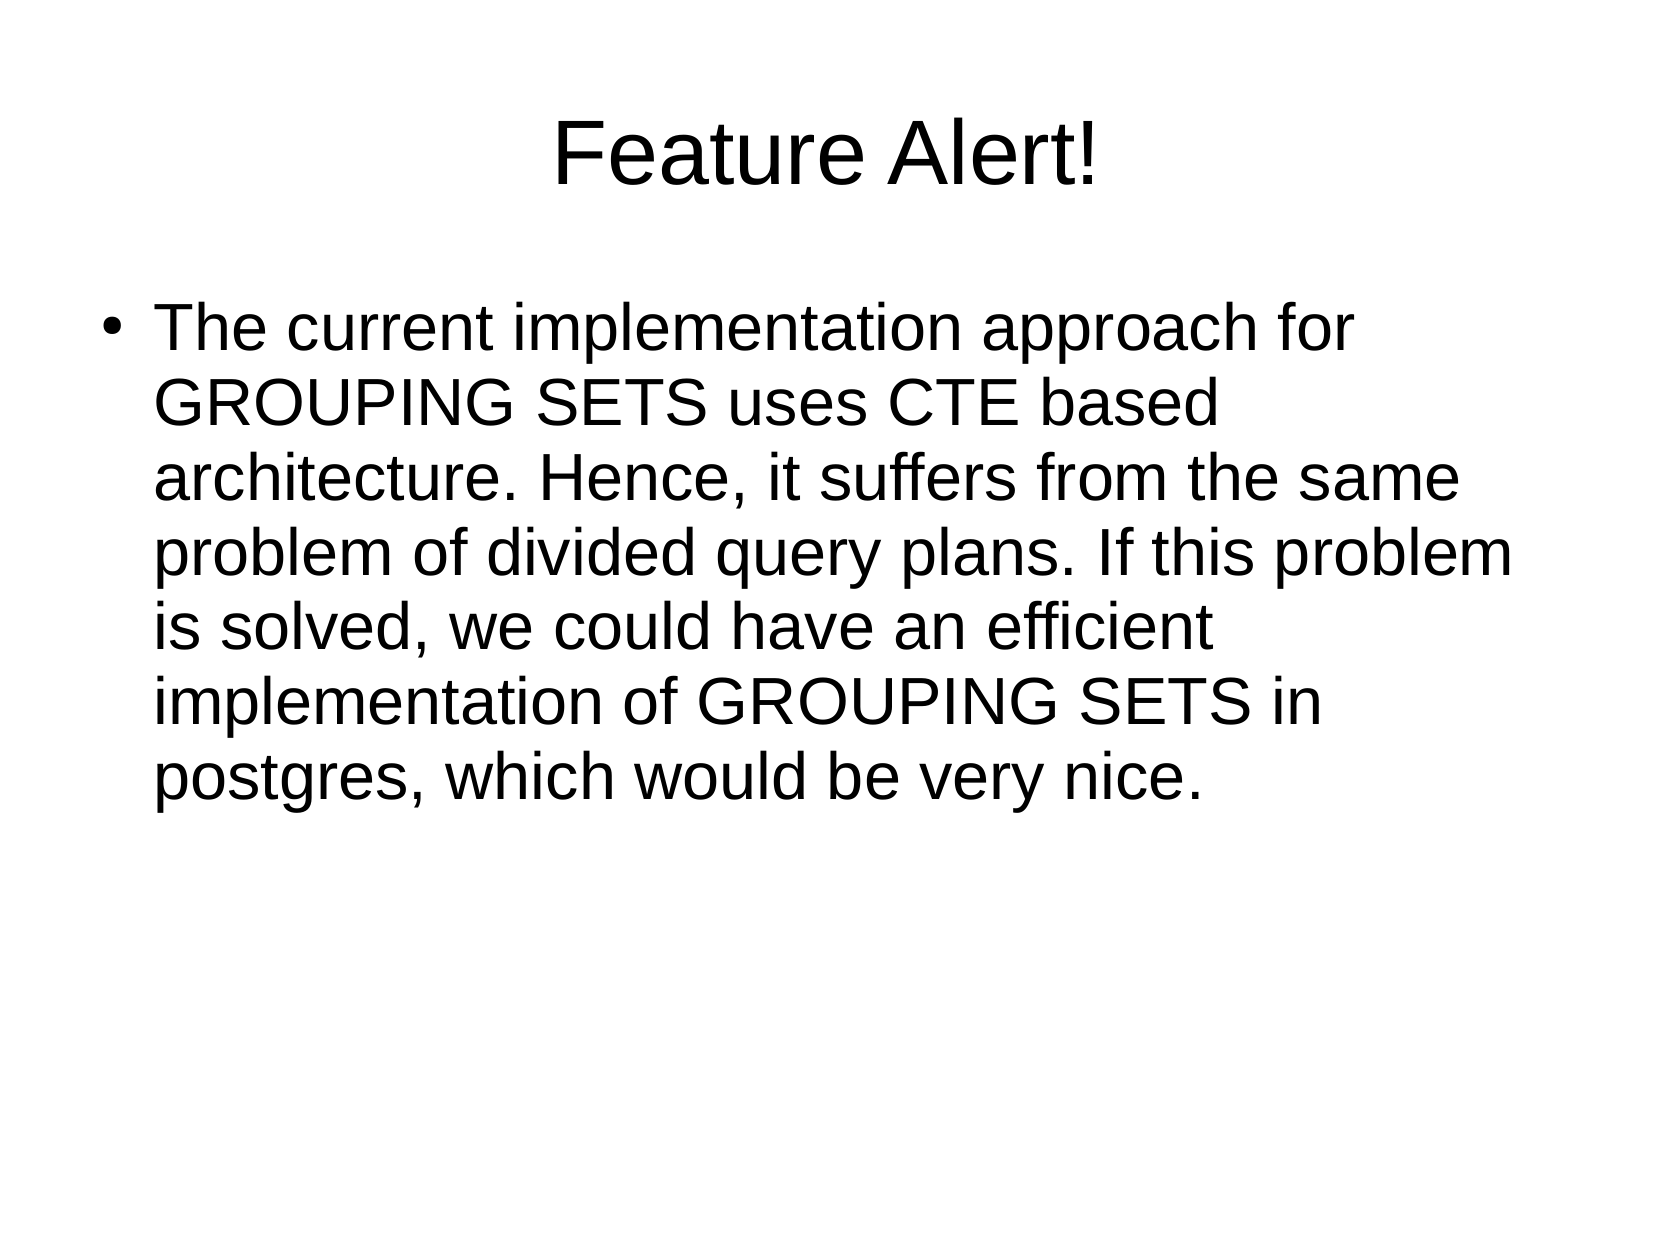

# Feature Alert!
The current implementation approach for GROUPING SETS uses CTE based architecture. Hence, it suffers from the same problem of divided query plans. If this problem is solved, we could have an efficient implementation of GROUPING SETS in postgres, which would be very nice.